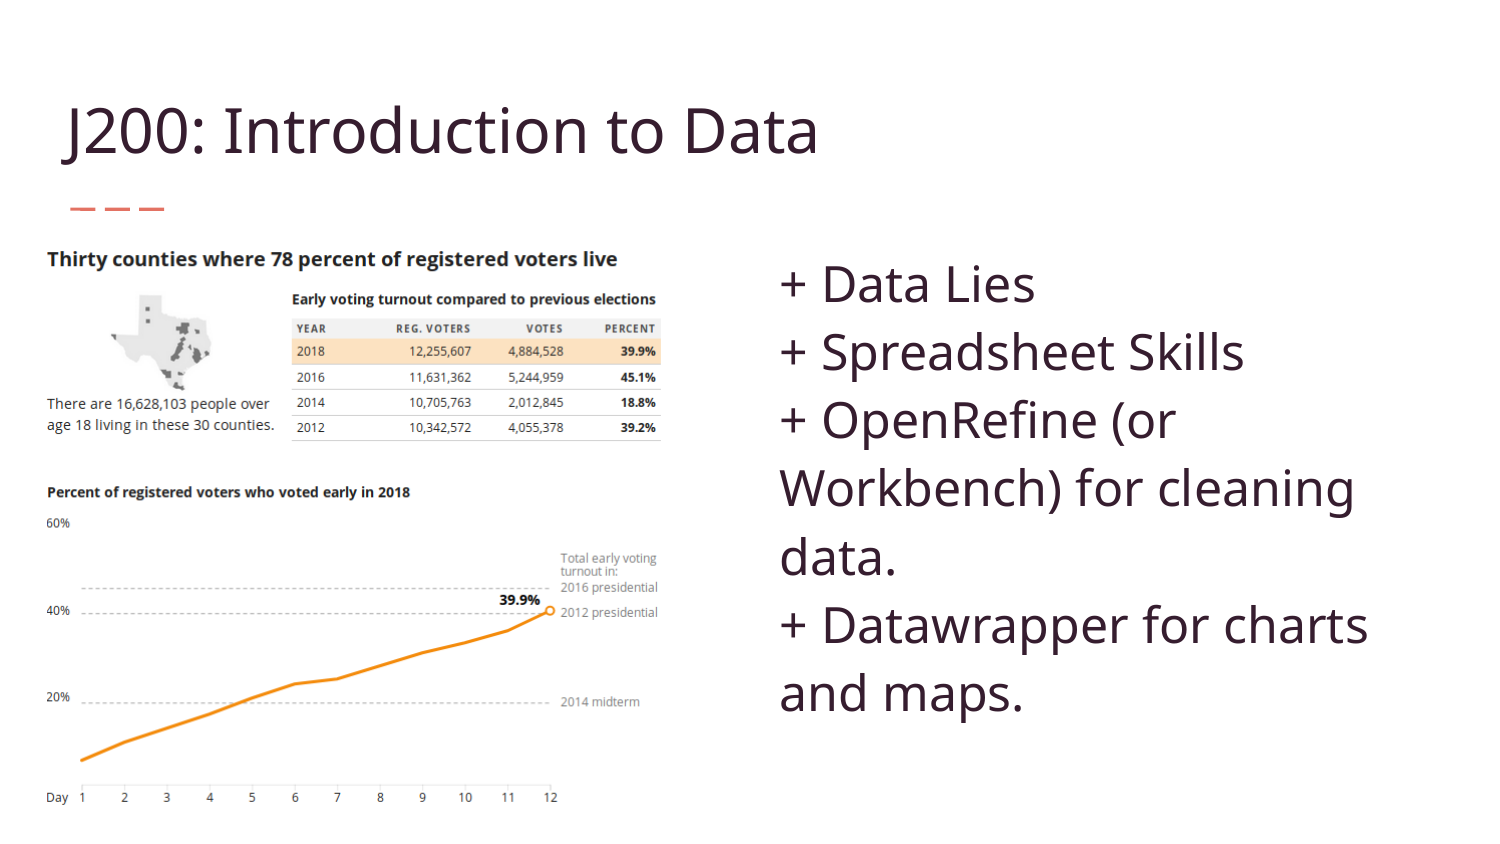

# J200: Introduction to Data
+ Data Lies
+ Spreadsheet Skills
+ OpenRefine (or Workbench) for cleaning data.
+ Datawrapper for charts and maps.